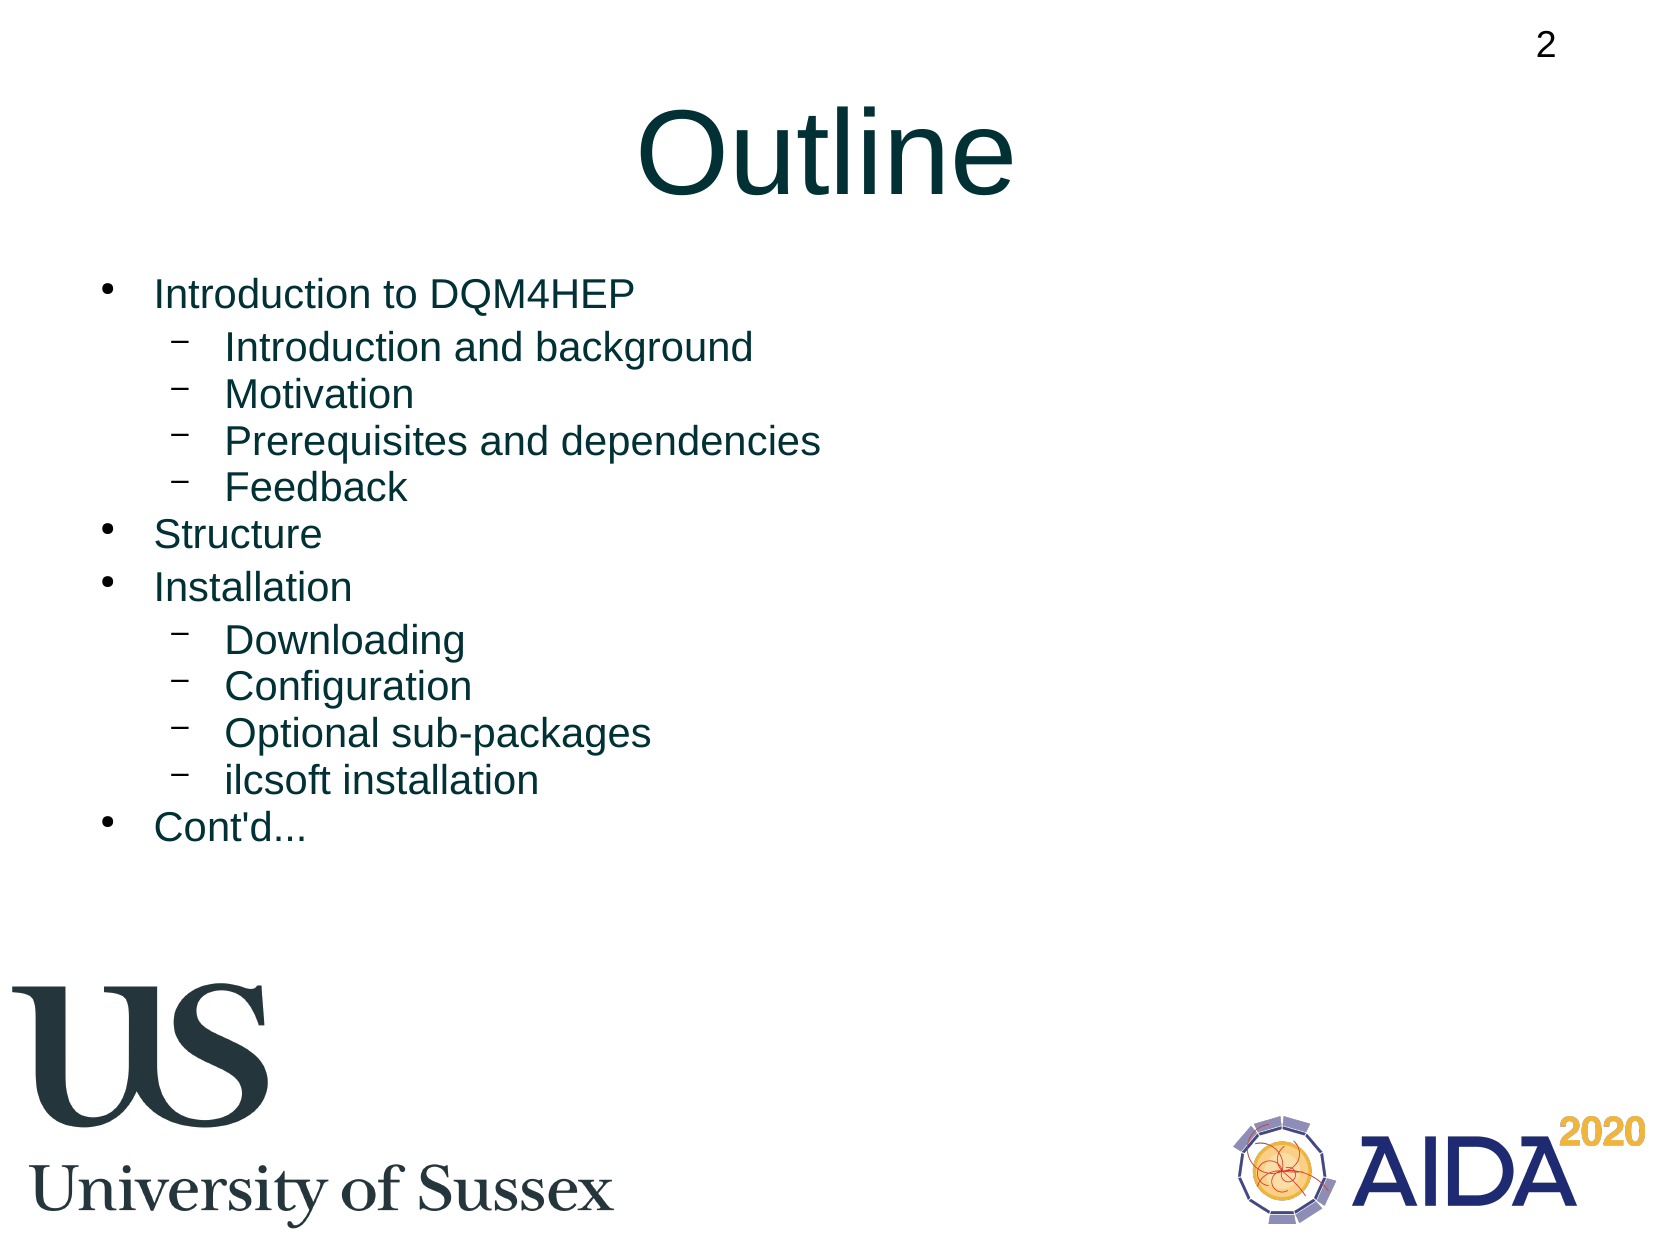

# Outline
Introduction to DQM4HEP
Introduction and background
Motivation
Prerequisites and dependencies
Feedback
Structure
Installation
Downloading
Configuration
Optional sub-packages
ilcsoft installation
Cont'd...